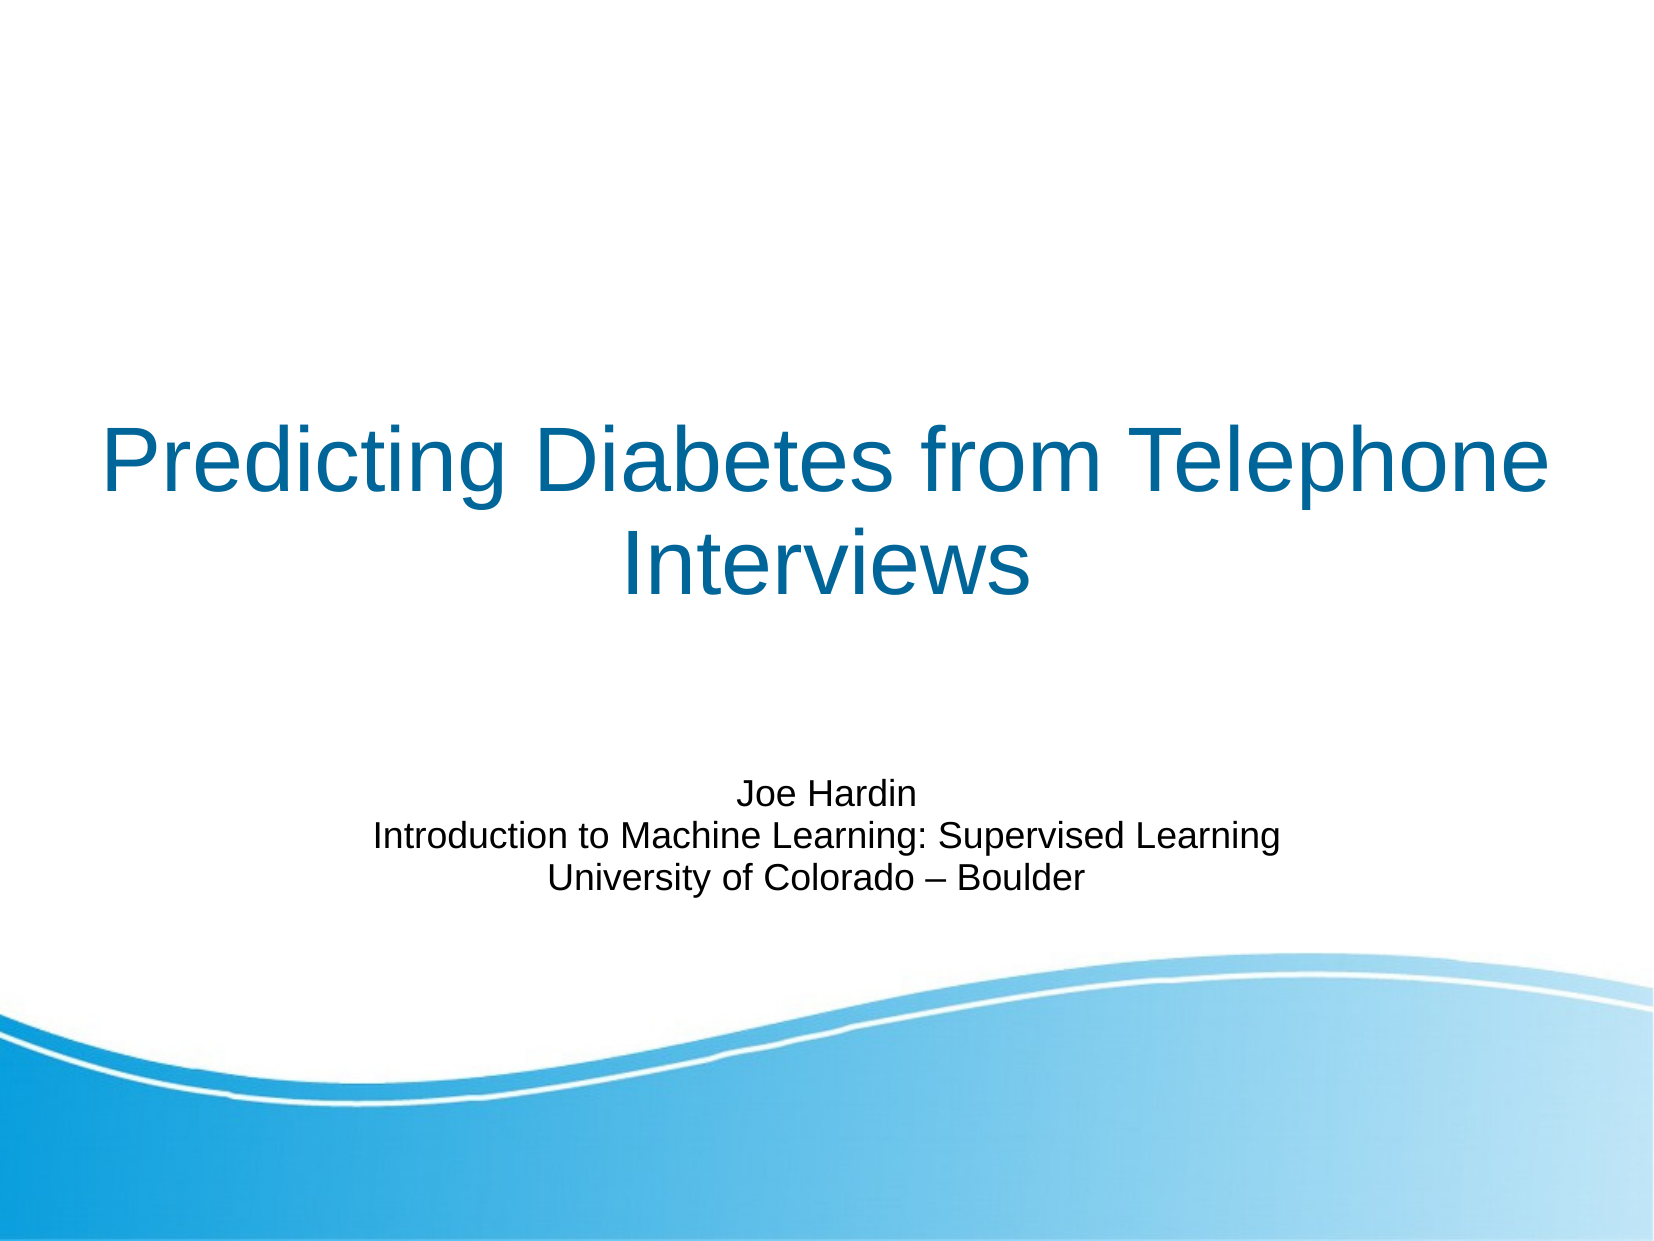

# Predicting Diabetes from Telephone Interviews
Joe Hardin
Introduction to Machine Learning: Supervised Learning
University of Colorado – Boulder